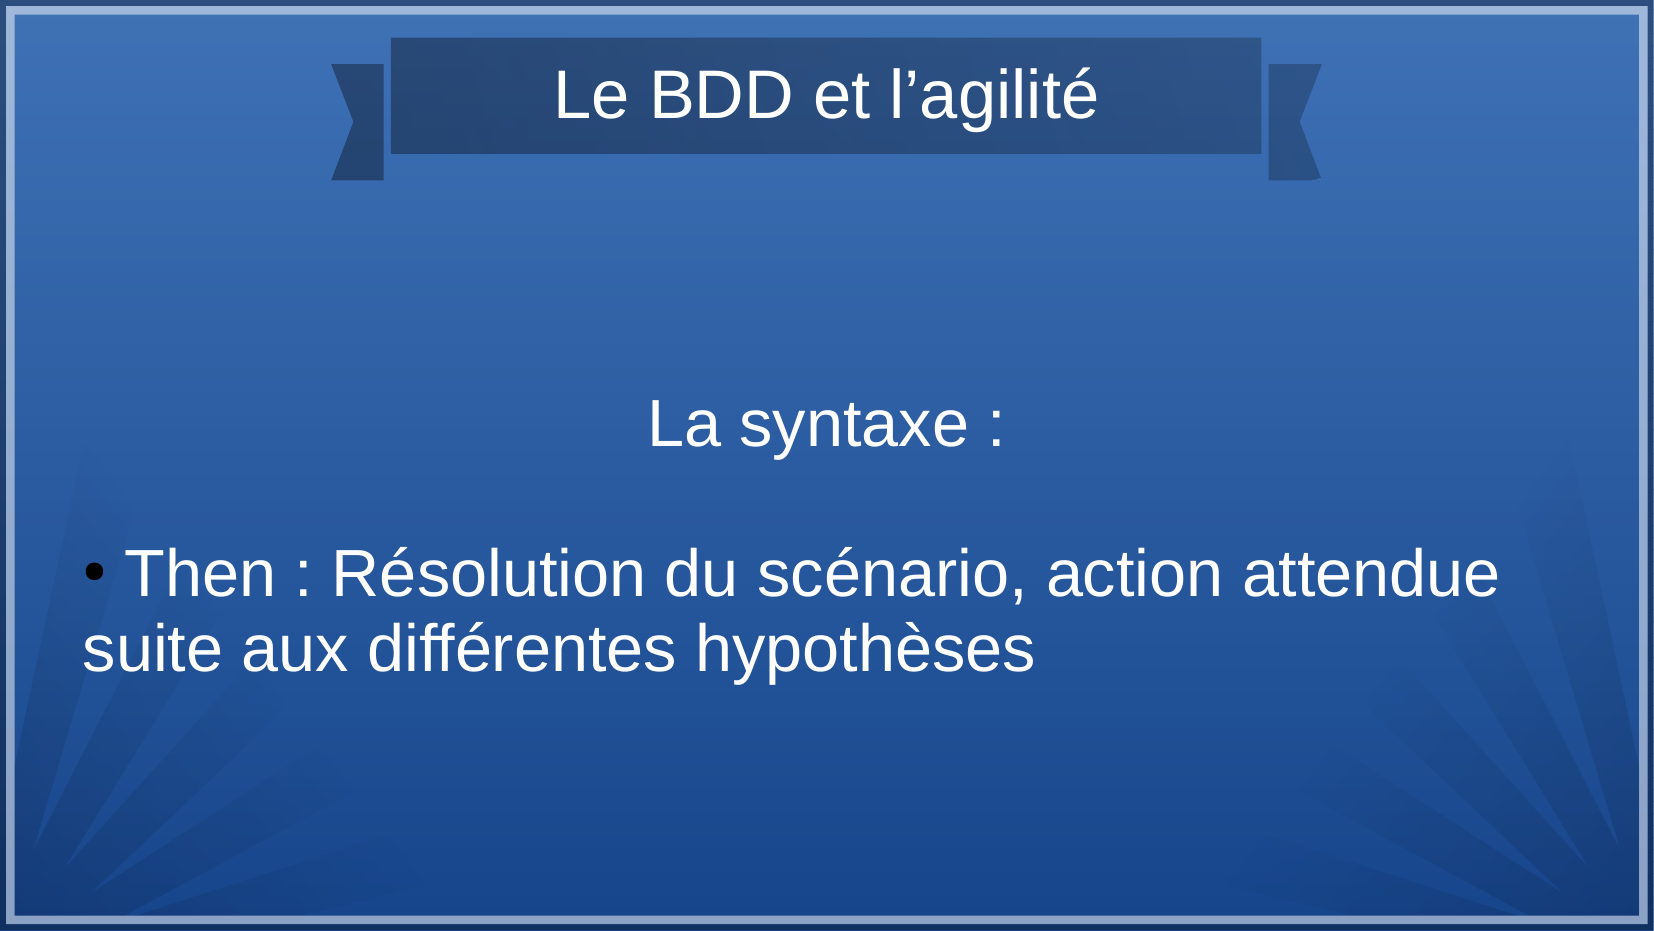

# Le BDD et l’agilité
La syntaxe :
 Then : Résolution du scénario, action attendue suite aux différentes hypothèses